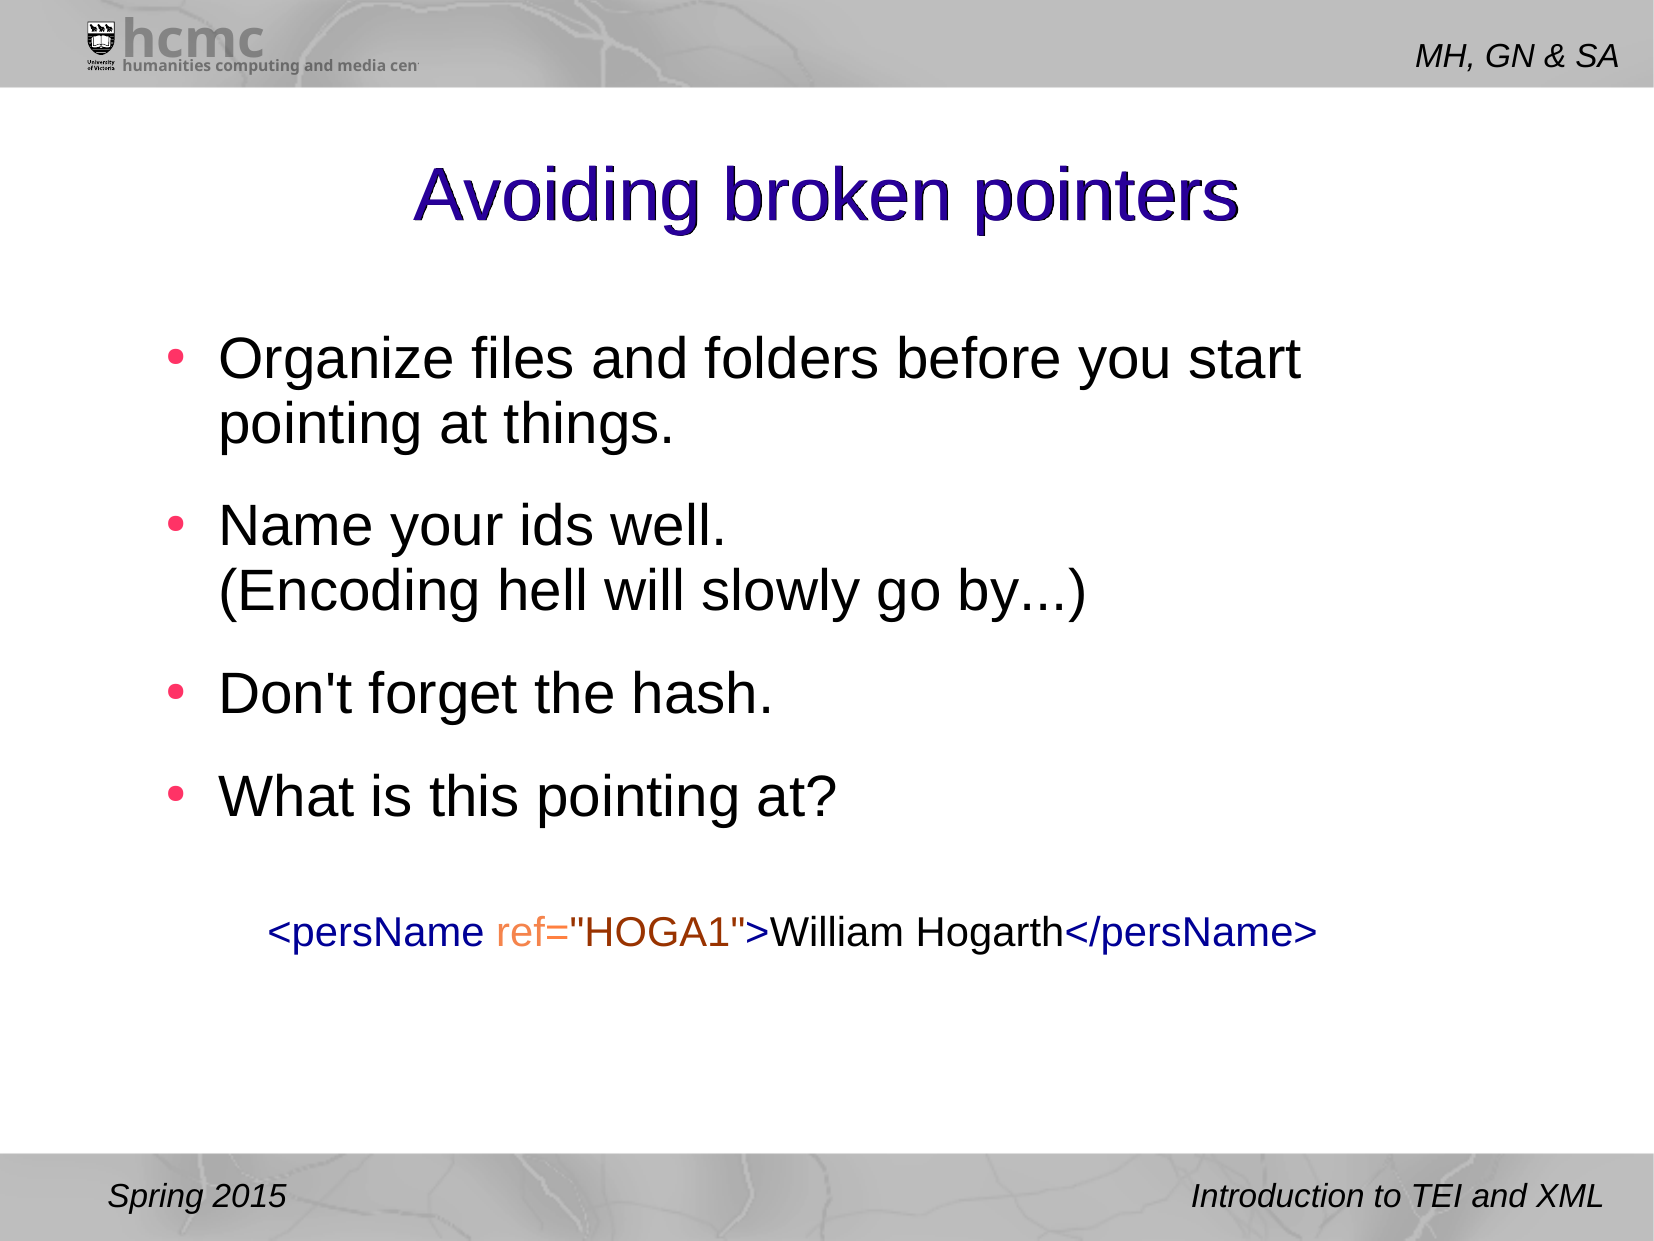

# Avoiding broken pointers
Organize files and folders before you start pointing at things.
Name your ids well.
(Encoding hell will slowly go by...)
Don't forget the hash.
What is this pointing at?
 <persName ref="HOGA1">William Hogarth</persName>